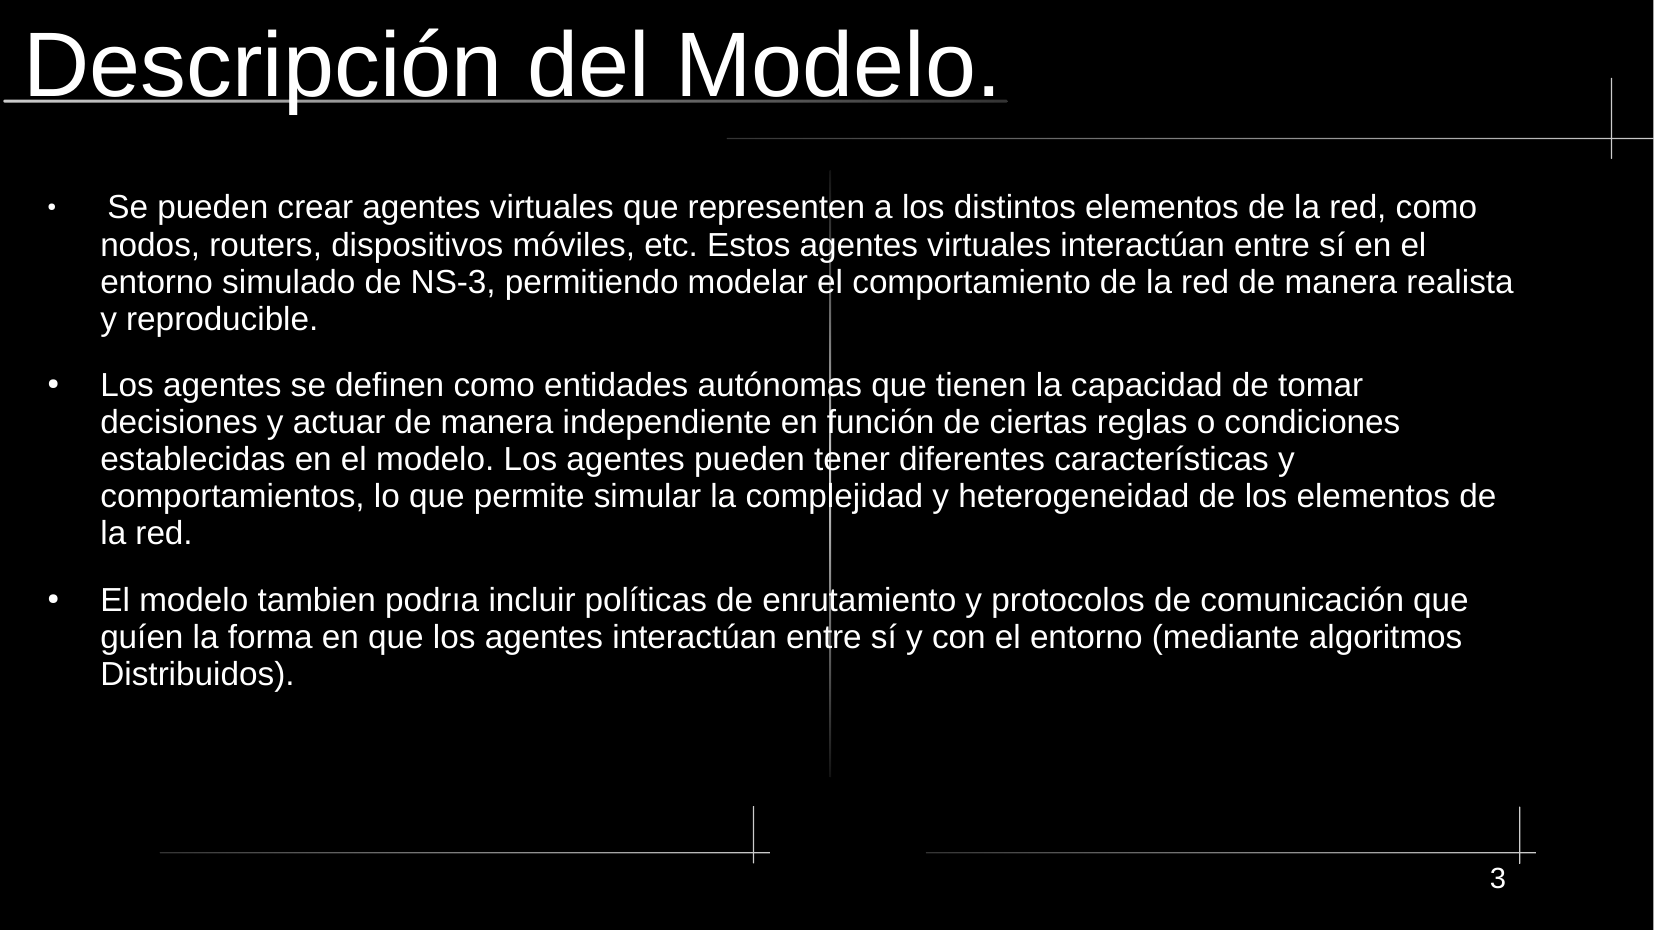

# Descripción del Modelo.
 Se pueden crear agentes virtuales que representen a los distintos elementos de la red, como nodos, routers, dispositivos móviles, etc. Estos agentes virtuales interactúan entre sí en el entorno simulado de NS-3, permitiendo modelar el comportamiento de la red de manera realista y reproducible.
Los agentes se definen como entidades autónomas que tienen la capacidad de tomar decisiones y actuar de manera independiente en función de ciertas reglas o condiciones establecidas en el modelo. Los agentes pueden tener diferentes características y comportamientos, lo que permite simular la complejidad y heterogeneidad de los elementos de la red.
El modelo tambien podrıa incluir políticas de enrutamiento y protocolos de comunicación que guíen la forma en que los agentes interactúan entre sí y con el entorno (mediante algoritmos Distribuidos).
3